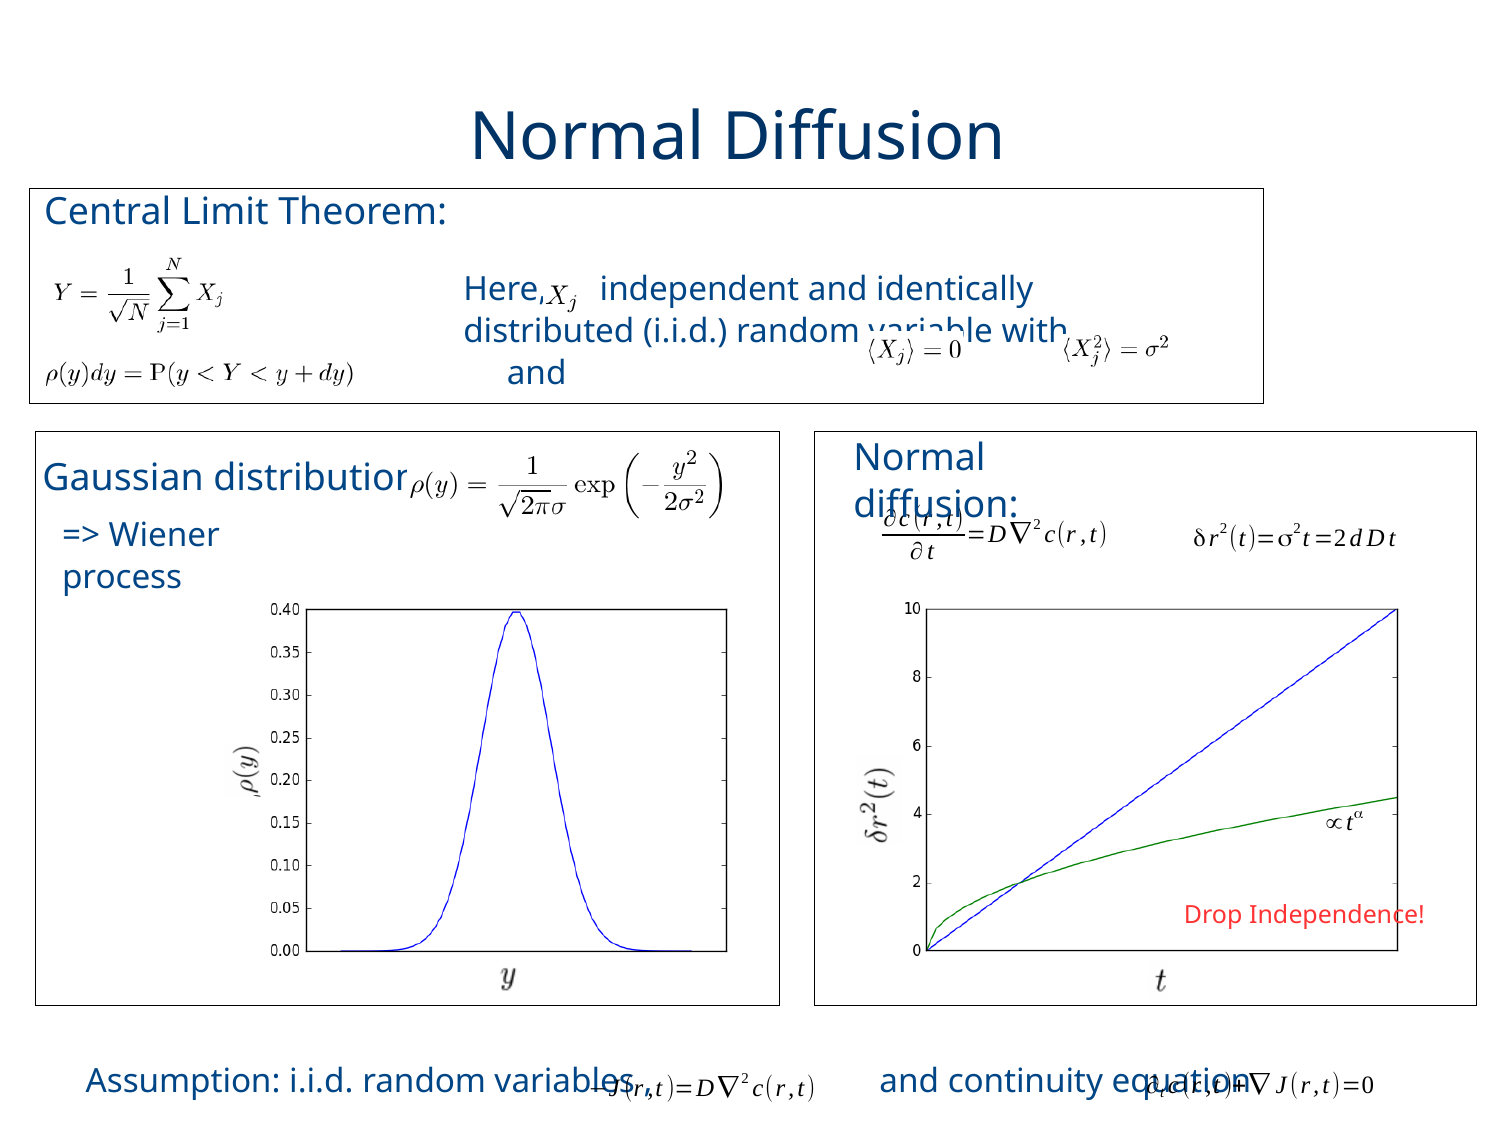

# Normal Diffusion
Central Limit Theorem:
Here, independent and identically distributed (i.i.d.) random variable with and
Normal diffusion:
 Gaussian distribution:
=> Wiener process
Drop Independence!
Assumption: i.i.d. random variables , and continuity equation